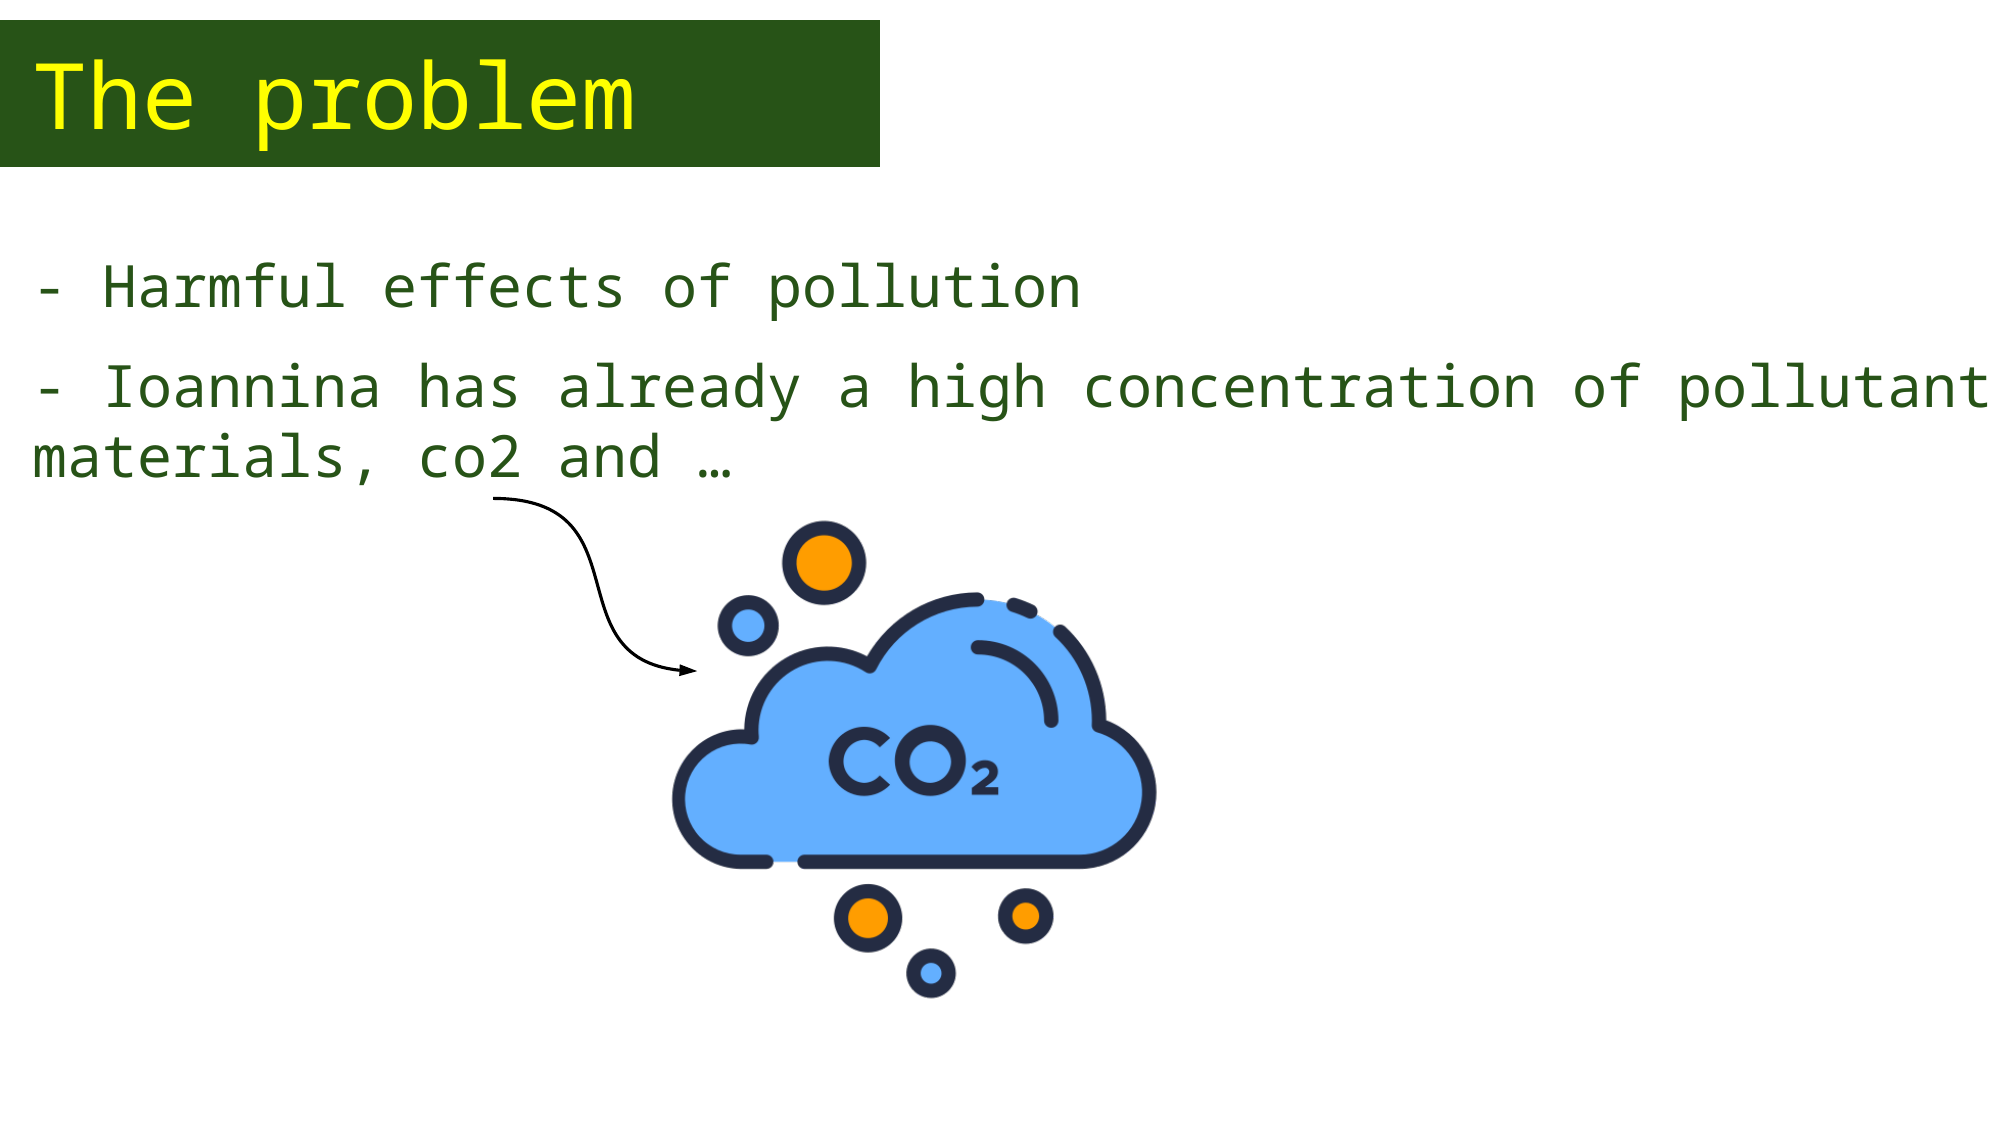

The problem
- Harmful effects of pollution
- Ioannina has already a high concentration of pollutant materials, co2 and …